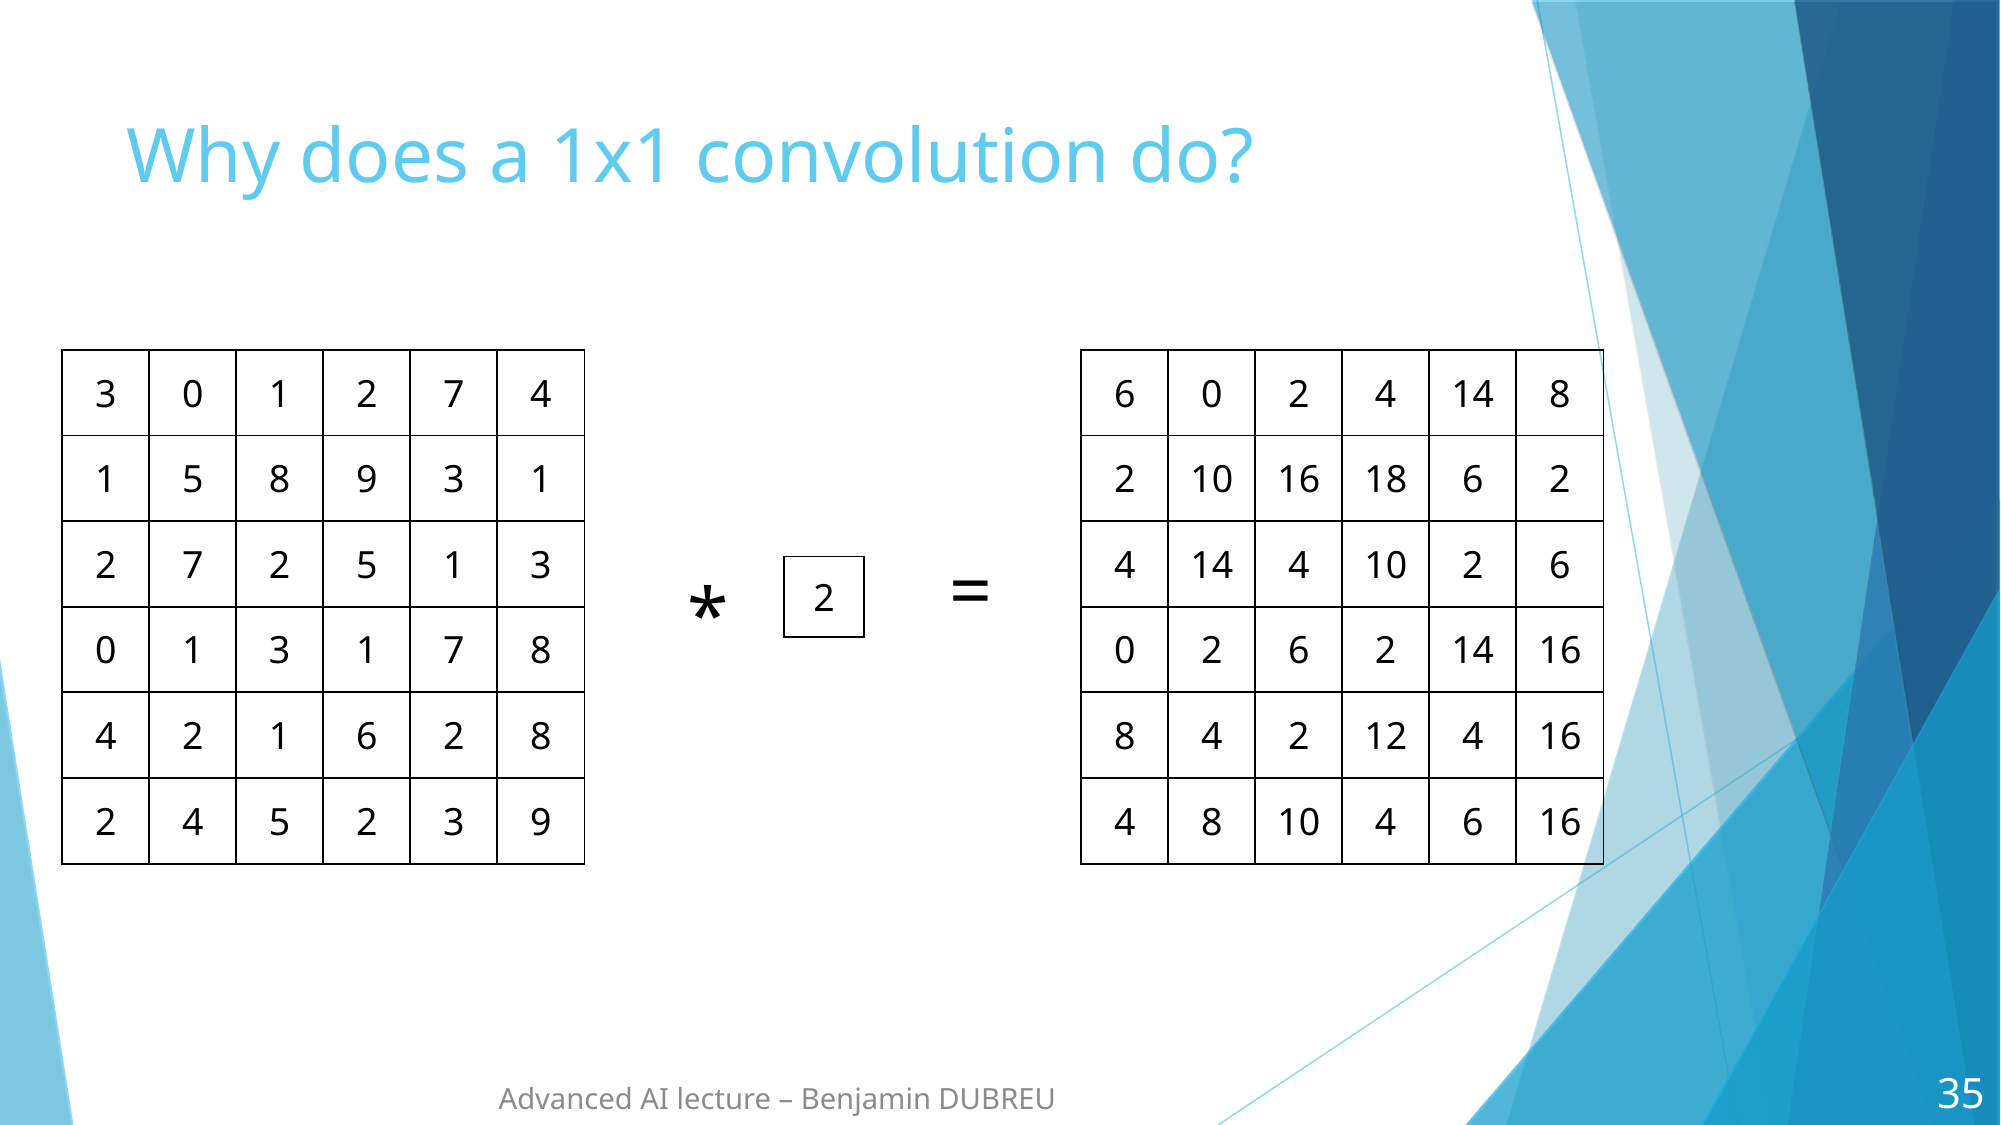

# Why does a 1x1 convolution do?
| 3 | 0 | 1 | 2 | 7 | 4 |
| --- | --- | --- | --- | --- | --- |
| 1 | 5 | 8 | 9 | 3 | 1 |
| 2 | 7 | 2 | 5 | 1 | 3 |
| 0 | 1 | 3 | 1 | 7 | 8 |
| 4 | 2 | 1 | 6 | 2 | 8 |
| 2 | 4 | 5 | 2 | 3 | 9 |
| 6 | 0 | 2 | 4 | 14 | 8 |
| --- | --- | --- | --- | --- | --- |
| 2 | 10 | 16 | 18 | 6 | 2 |
| 4 | 14 | 4 | 10 | 2 | 6 |
| 0 | 2 | 6 | 2 | 14 | 16 |
| 8 | 4 | 2 | 12 | 4 | 16 |
| 4 | 8 | 10 | 4 | 6 | 16 |
=
| 2 |
| --- |
*
Advanced AI lecture – Benjamin DUBREU